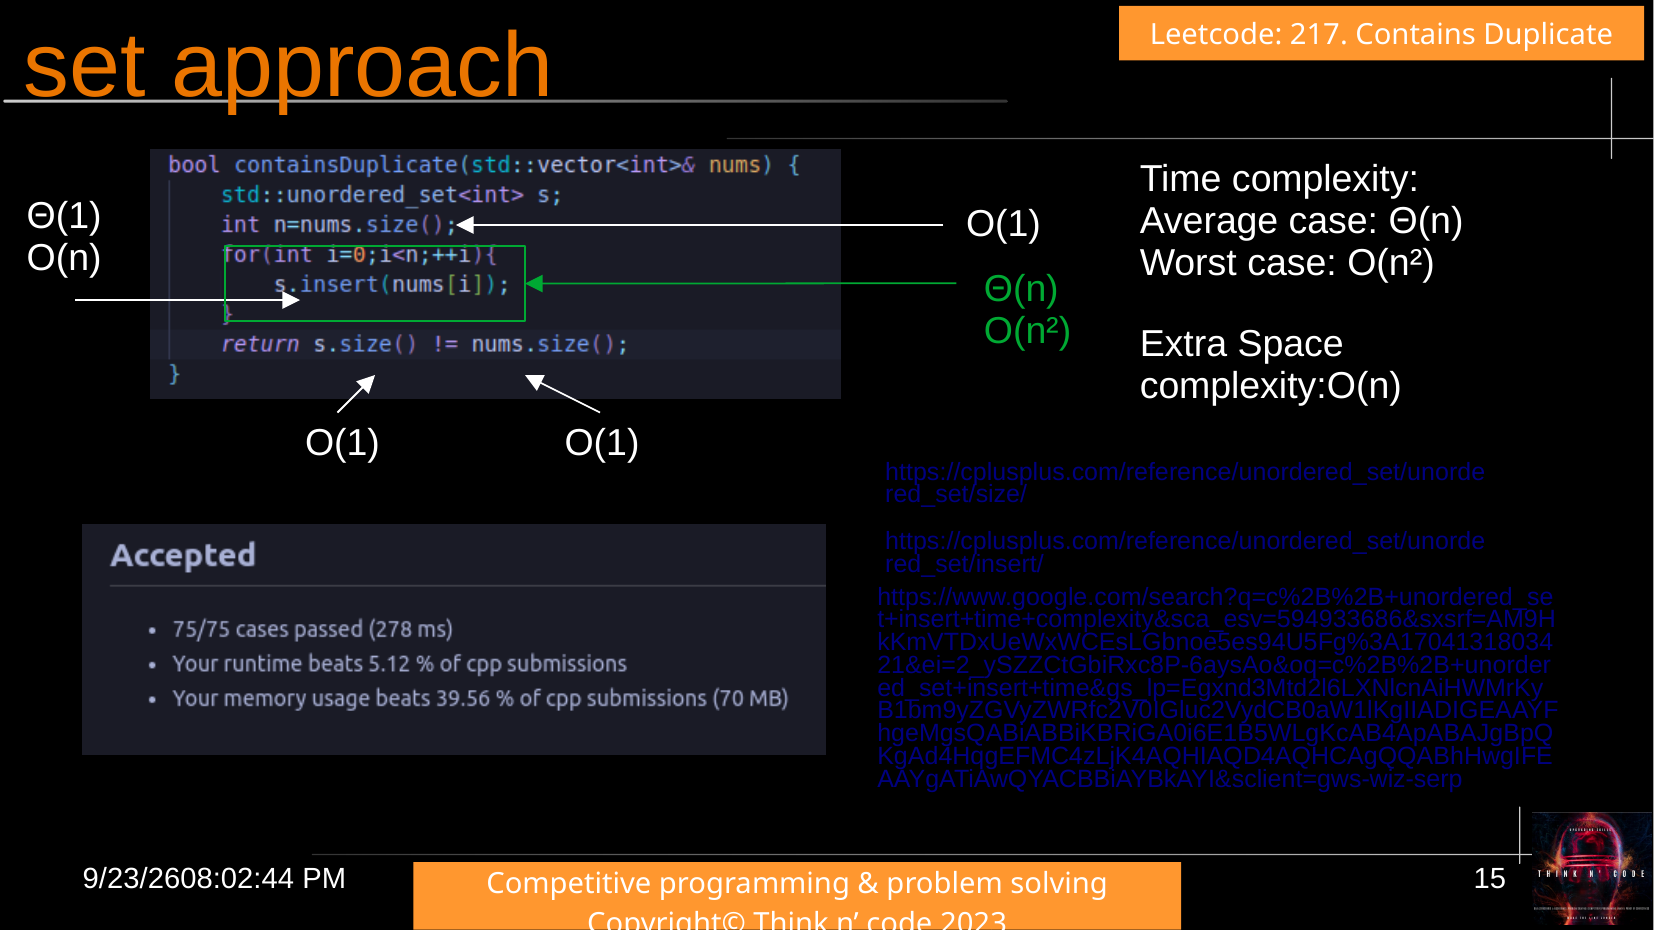

# set approach
Time complexity:
Average case: Θ(n)
Worst case: O(n²)
Θ(1)
O(n)
O(1)
Θ(n)
O(n²)
Extra Space complexity:O(n)
O(1)
O(1)
https://cplusplus.com/reference/unordered_set/unordered_set/size/
https://cplusplus.com/reference/unordered_set/unordered_set/insert/
https://www.google.com/search?q=c%2B%2B+unordered_set+insert+time+complexity&sca_esv=594933686&sxsrf=AM9HkKmVTDxUeWxWCEsLGbnoe5es94U5Fg%3A1704131803421&ei=2_ySZZCtGbiRxc8P-6aysAo&oq=c%2B%2B+unordered_set+insert+time&gs_lp=Egxnd3Mtd2l6LXNlcnAiHWMrKyB1bm9yZGVyZWRfc2V0IGluc2VydCB0aW1lKgIIADIGEAAYFhgeMgsQABiABBiKBRiGA0i6E1B5WLgKcAB4ApABAJgBpQKgAd4HqgEFMC4zLjK4AQHIAQD4AQHCAgQQABhHwgIFEAAYgATiAwQYACBBiAYBkAYI&sclient=gws-wiz-serp
15